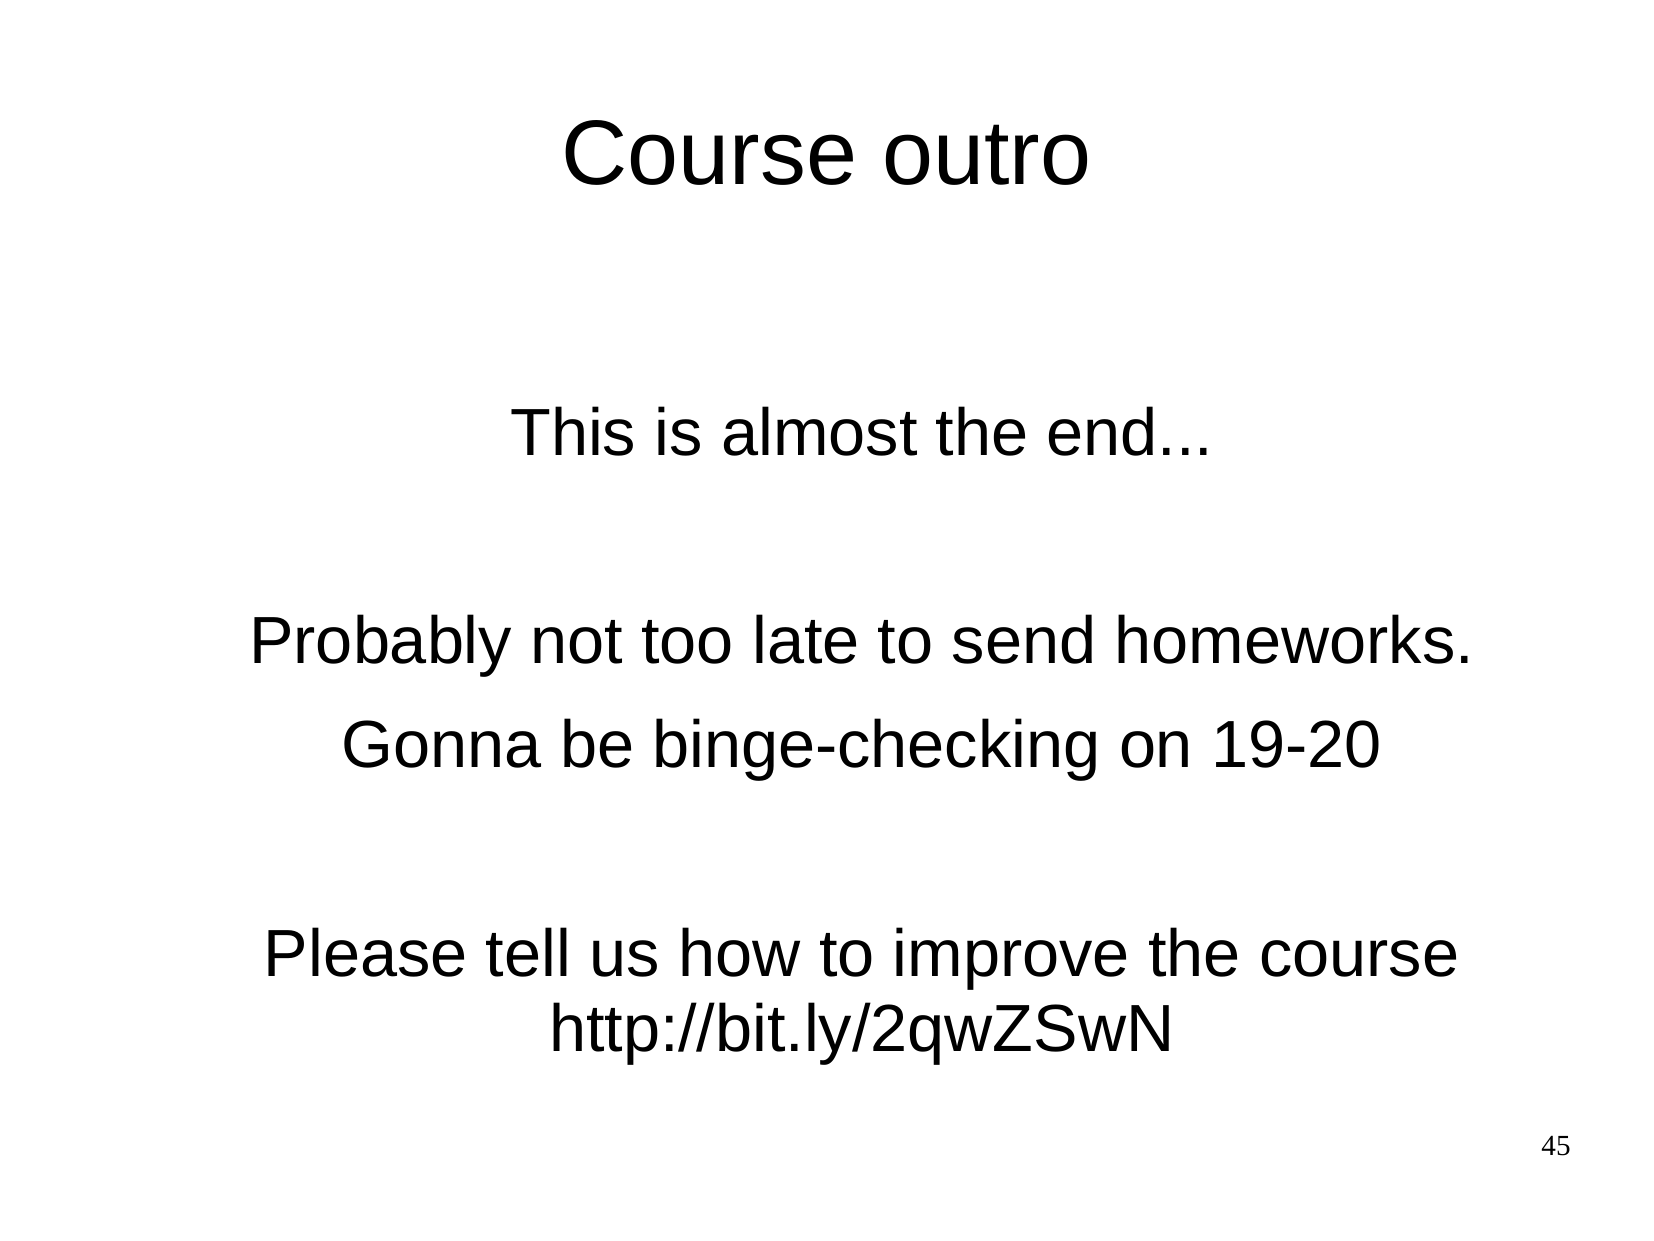

# Course outro
This is almost the end...
Probably not too late to send homeworks.
Gonna be binge-checking on 19-20
Please tell us how to improve the course
http://bit.ly/2qwZSwN
45